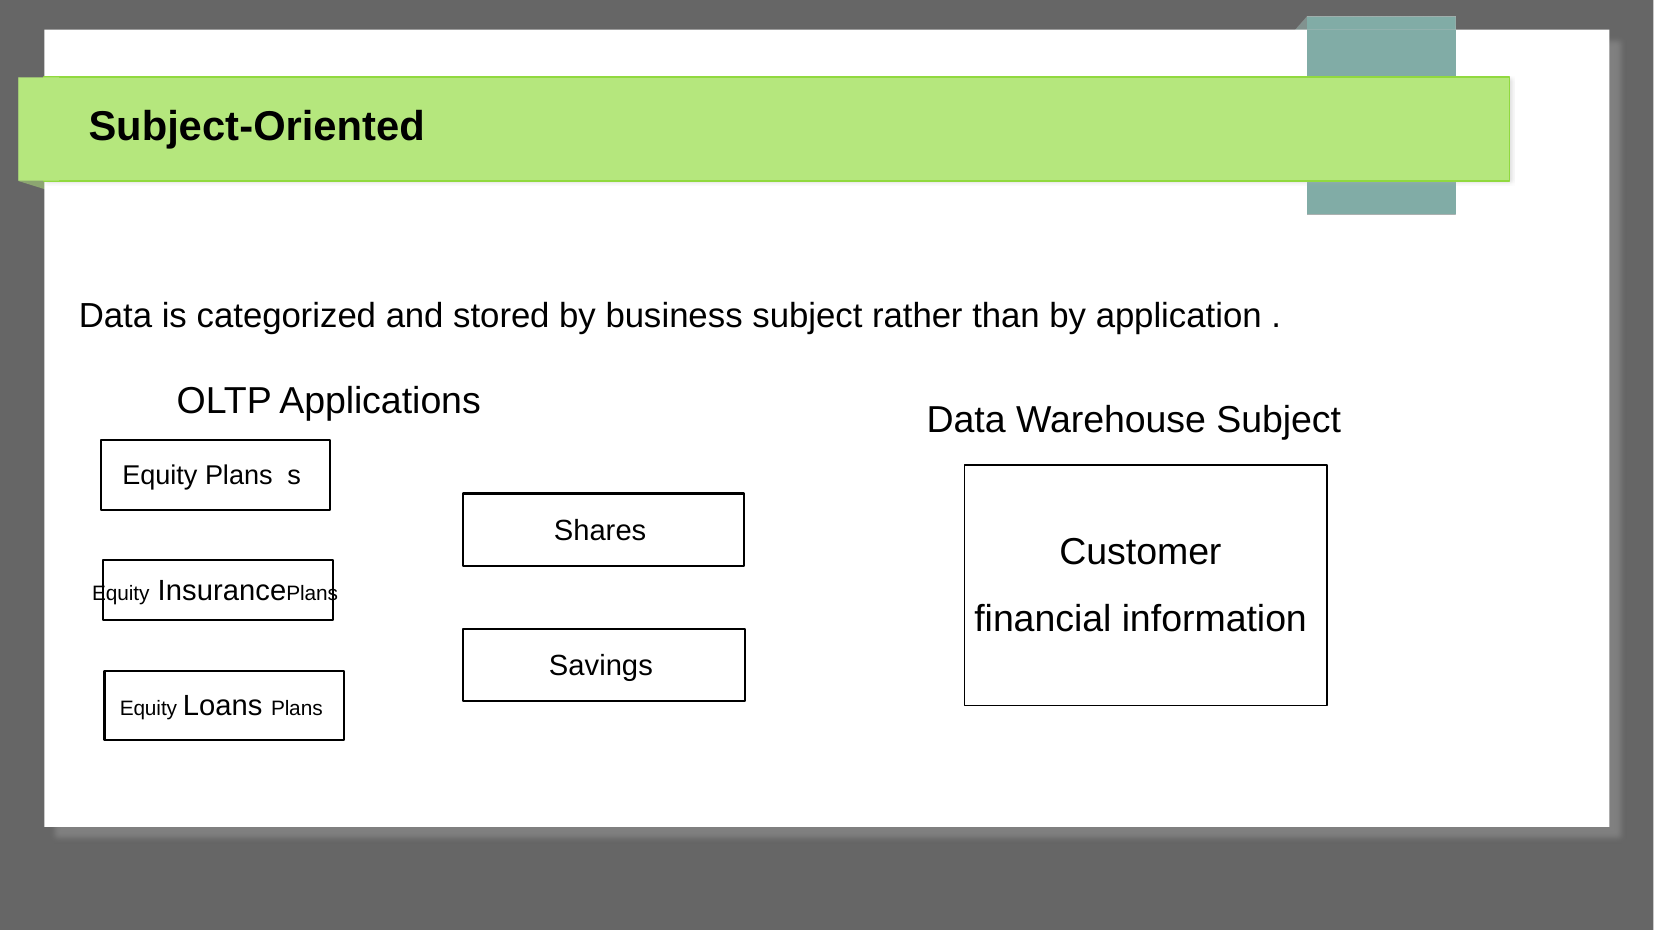

# Subject-Oriented
 Data is categorized and stored by business subject rather than by application .
OLTP Applications
Data Warehouse Subject
Equity Plans s
Customer
financial information
Shares
Equity InsurancePlans
Savings
Equity Loans Plans